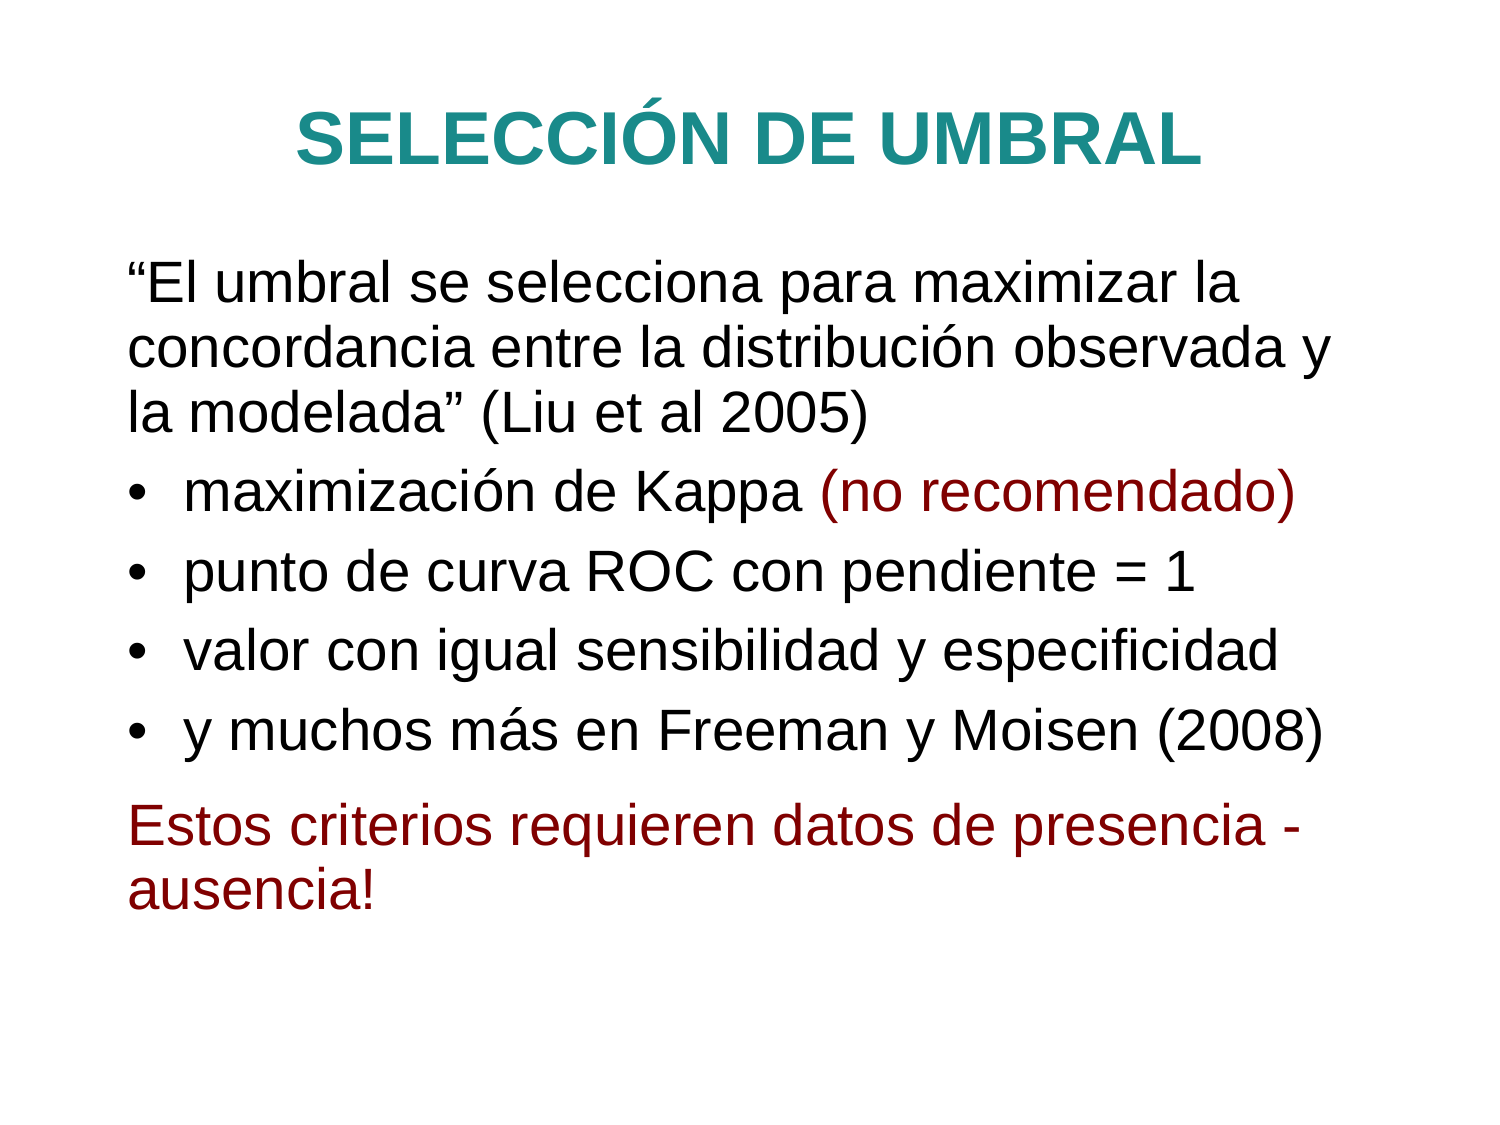

# SELECCIÓN DE UMBRAL
“El umbral se selecciona para maximizar la concordancia entre la distribución observada y la modelada” (Liu et al 2005)
maximización de Kappa (no recomendado)
punto de curva ROC con pendiente = 1
valor con igual sensibilidad y especificidad
y muchos más en Freeman y Moisen (2008)
Estos criterios requieren datos de presencia - ausencia!